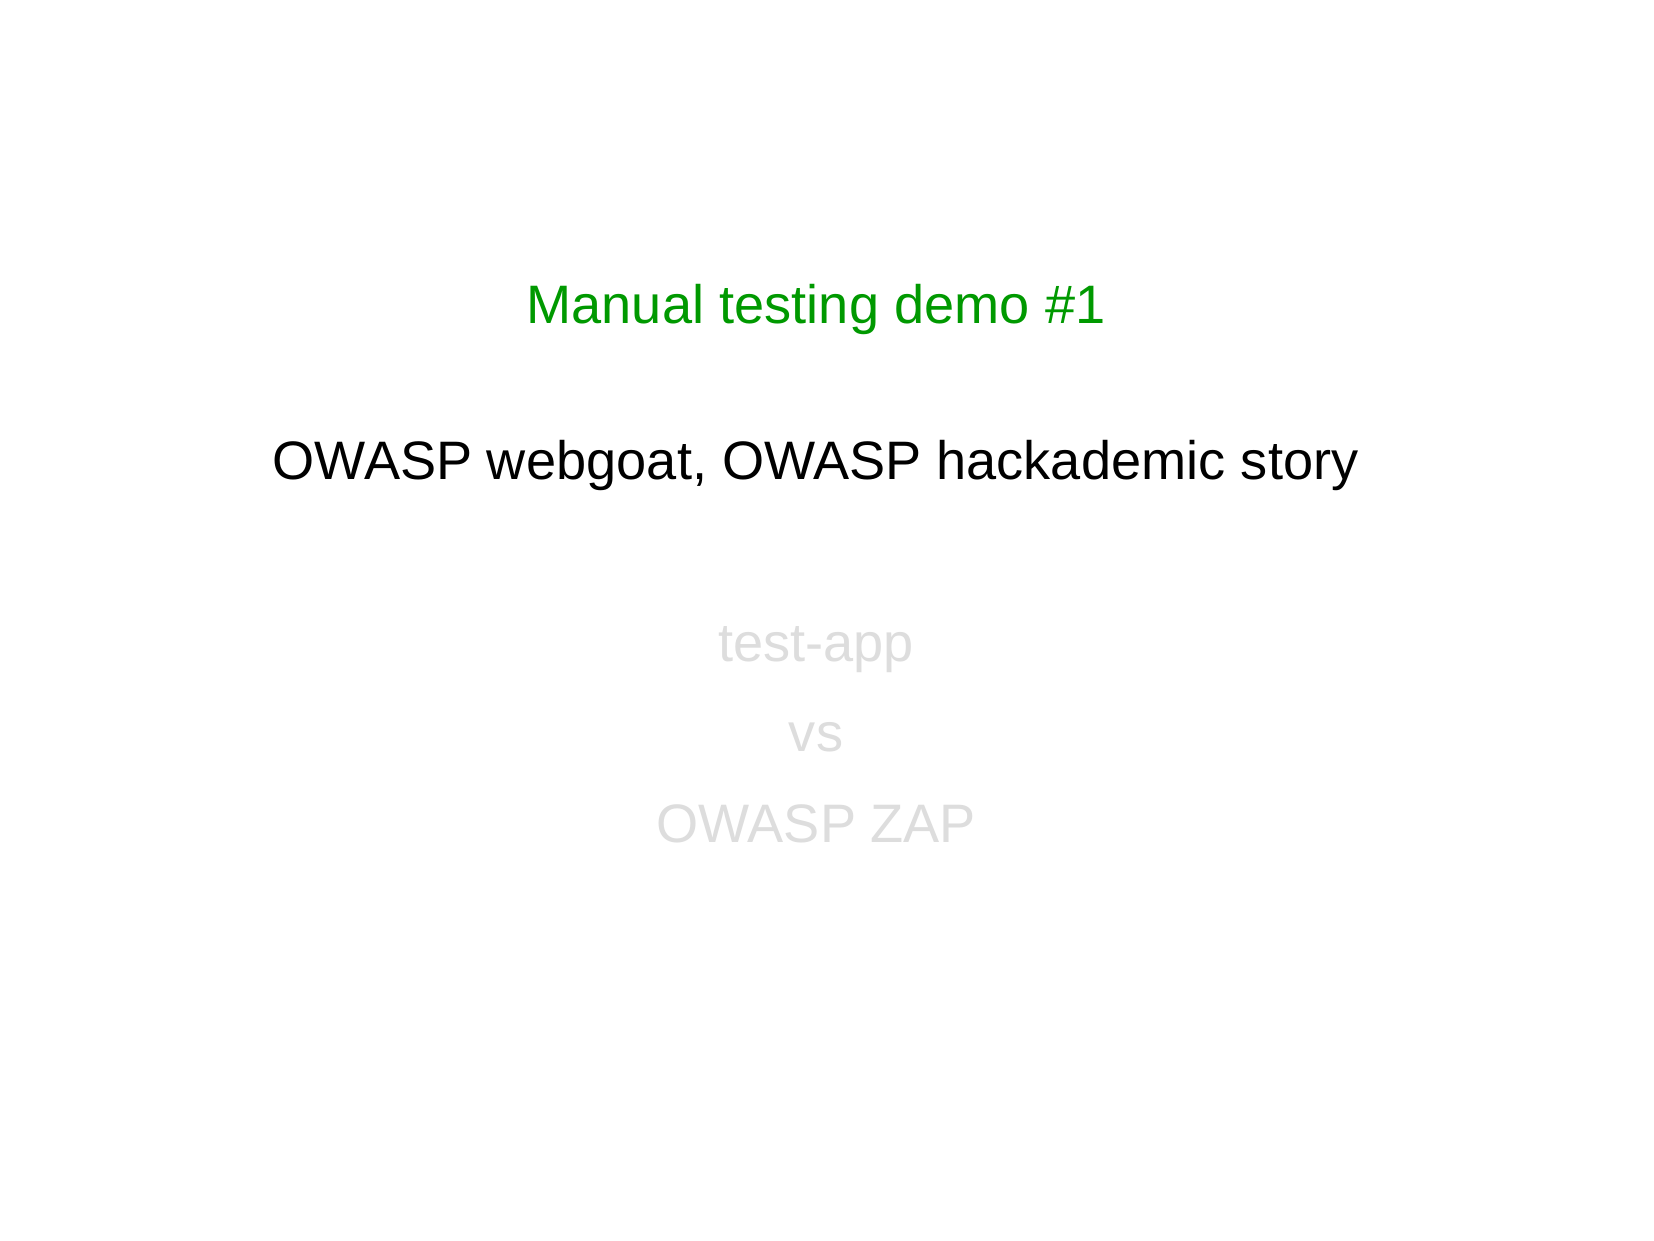

Manual testing demo #1
OWASP webgoat, OWASP hackademic story
test-app
vs
OWASP ZAP